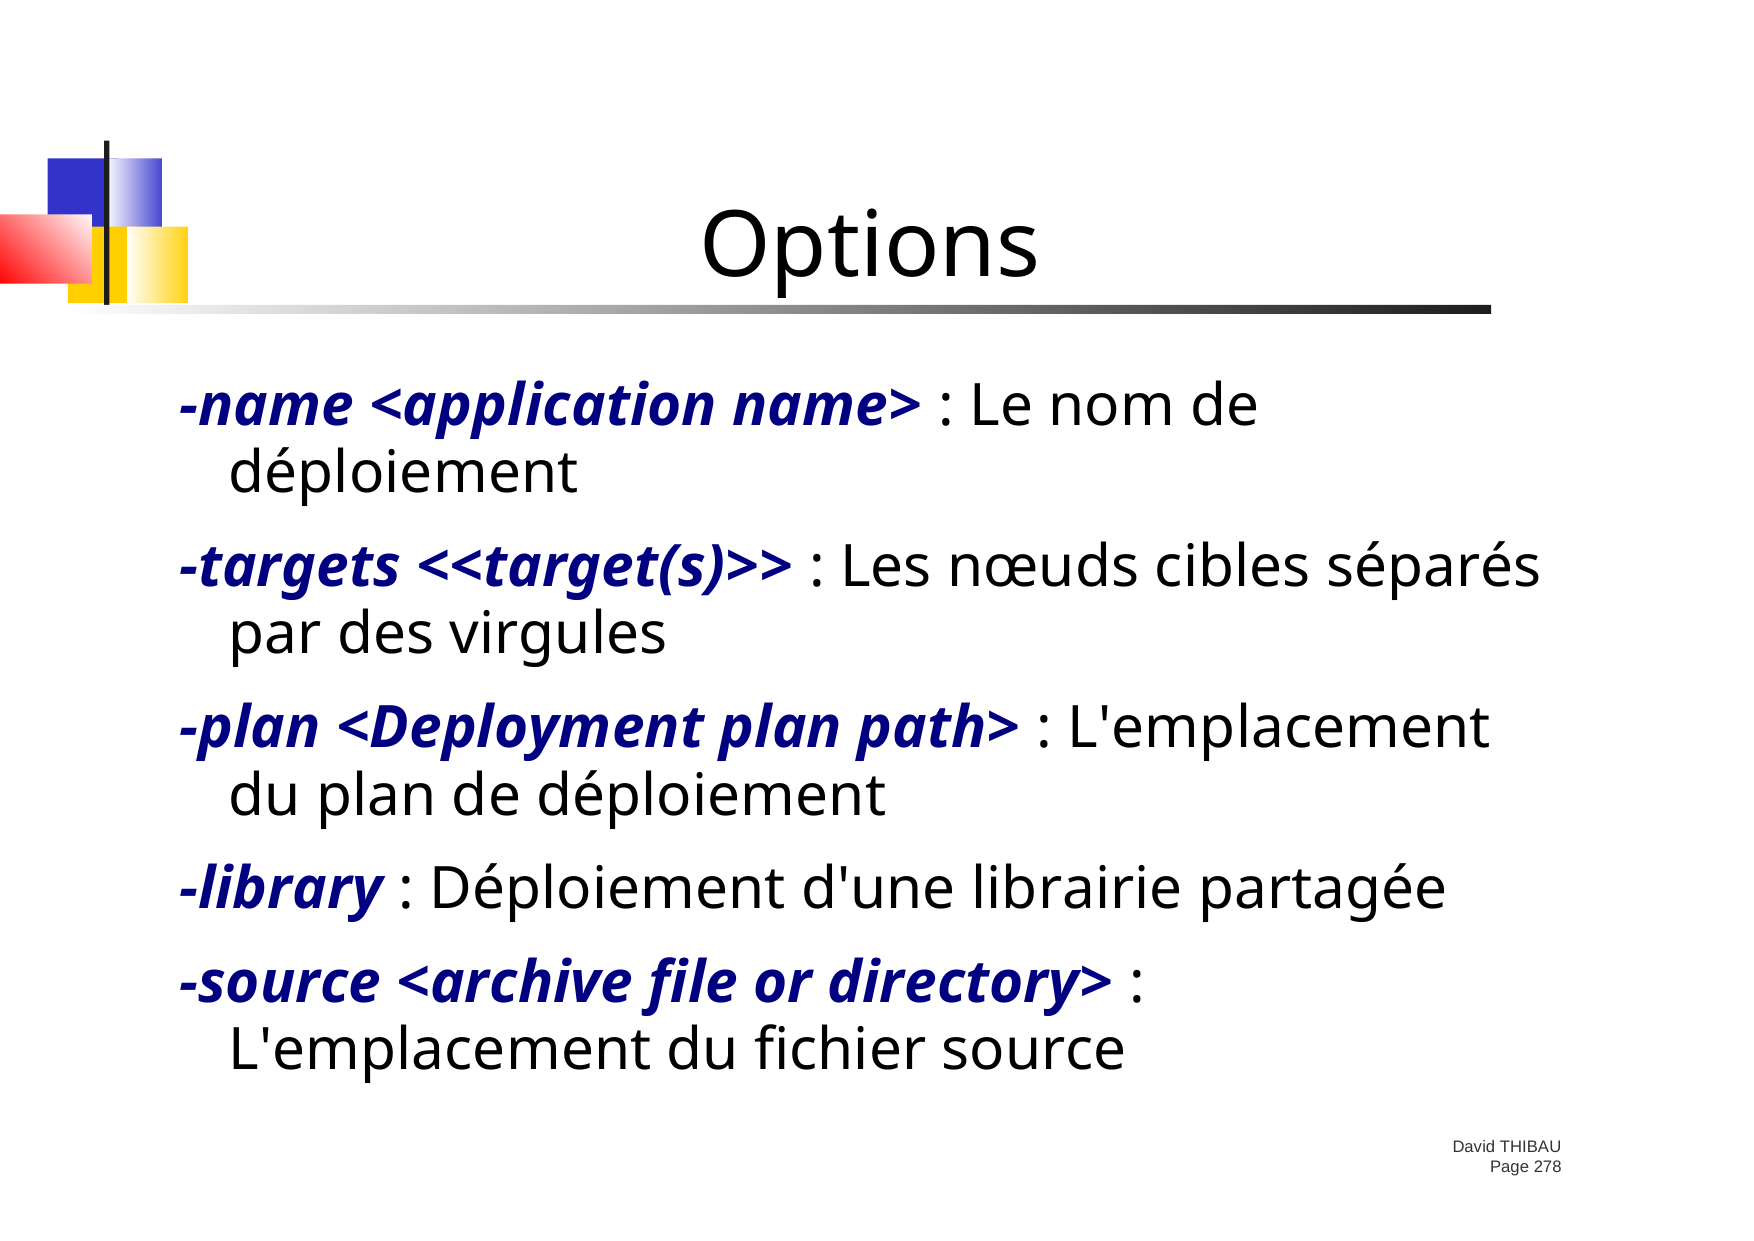

# Options
-name <application name> : Le nom de déploiement
-targets <<target(s)>> : Les nœuds cibles séparés par des virgules
-plan <Deployment plan path> : L'emplacement du plan de déploiement
-library : Déploiement d'une librairie partagée
-source <archive file or directory> : L'emplacement du fichier source